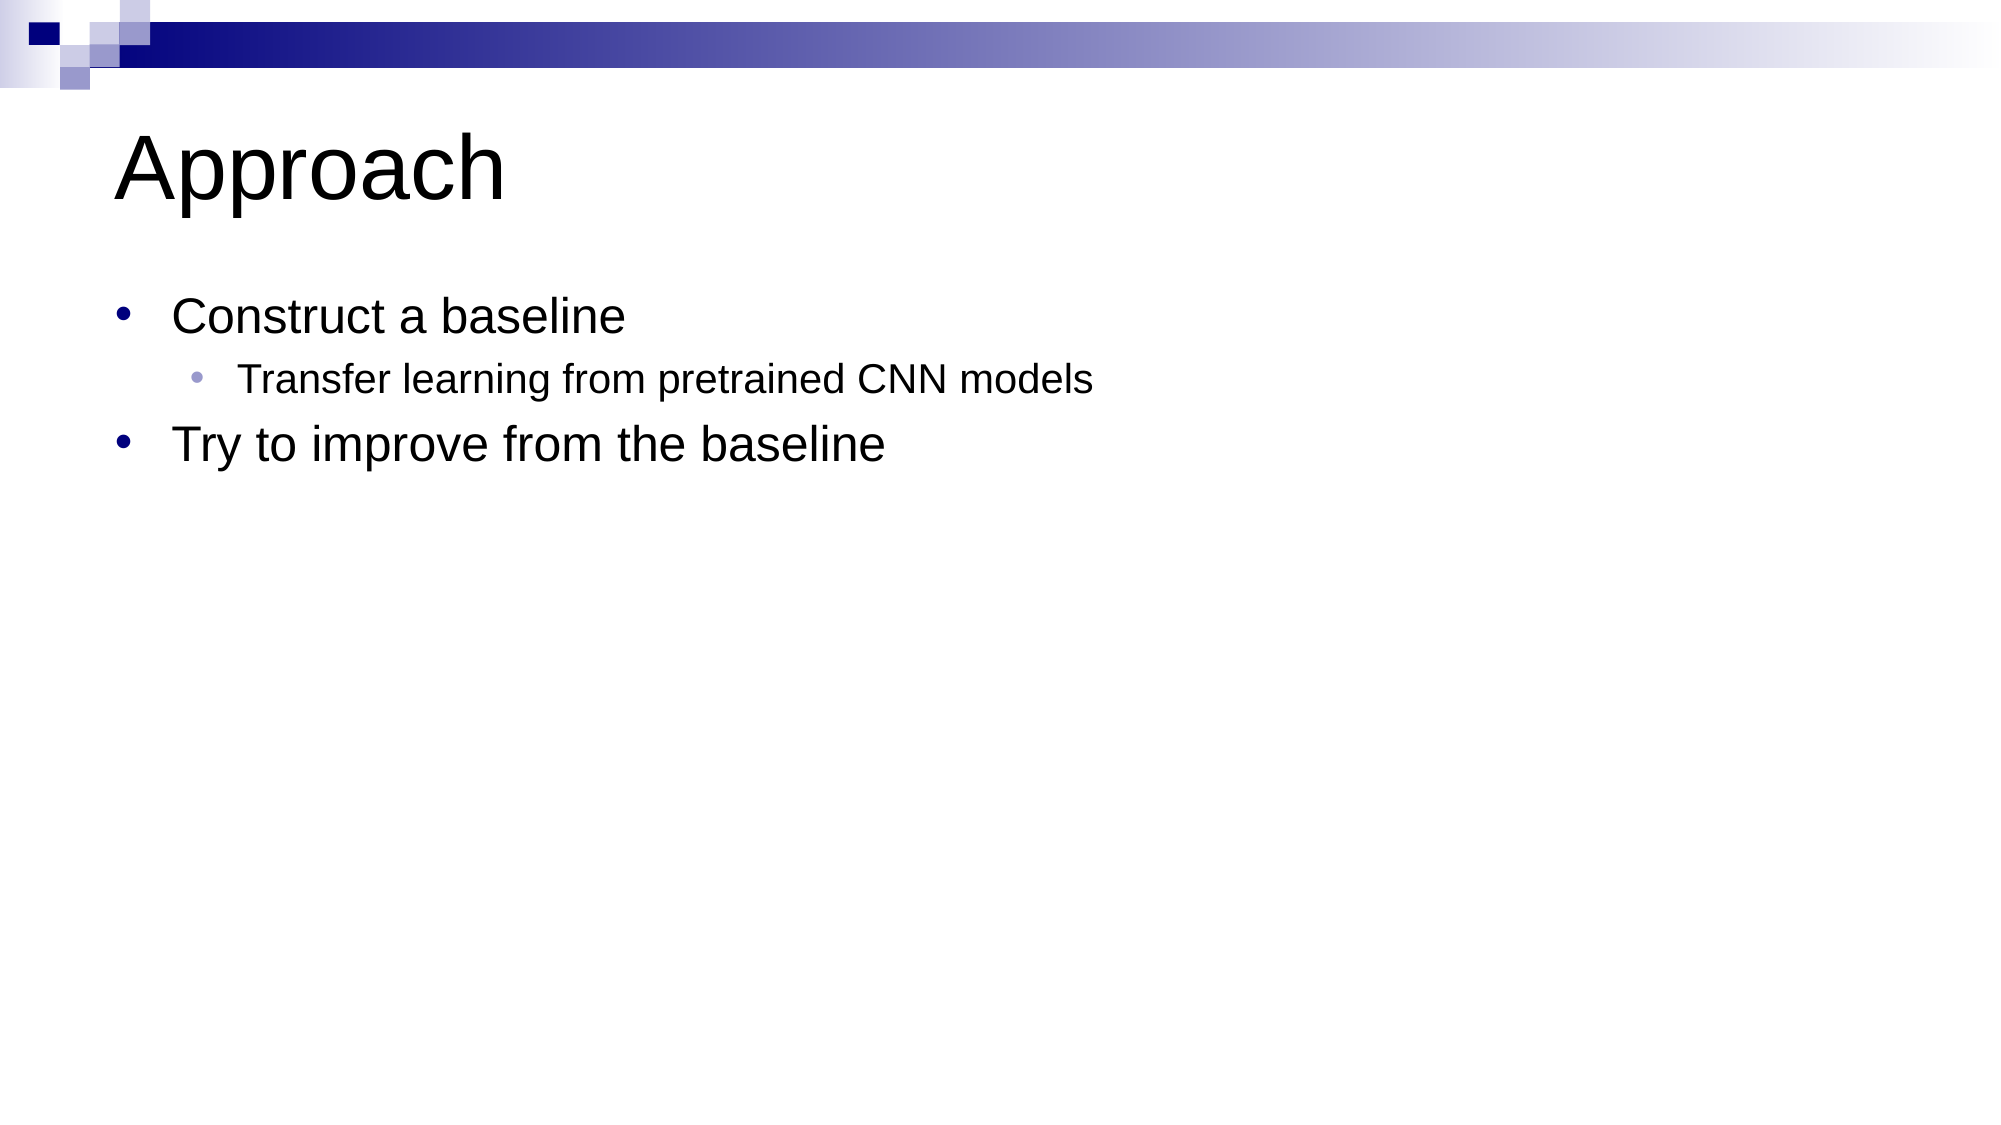

# Approach
Construct a baseline
Transfer learning from pretrained CNN models
Try to improve from the baseline